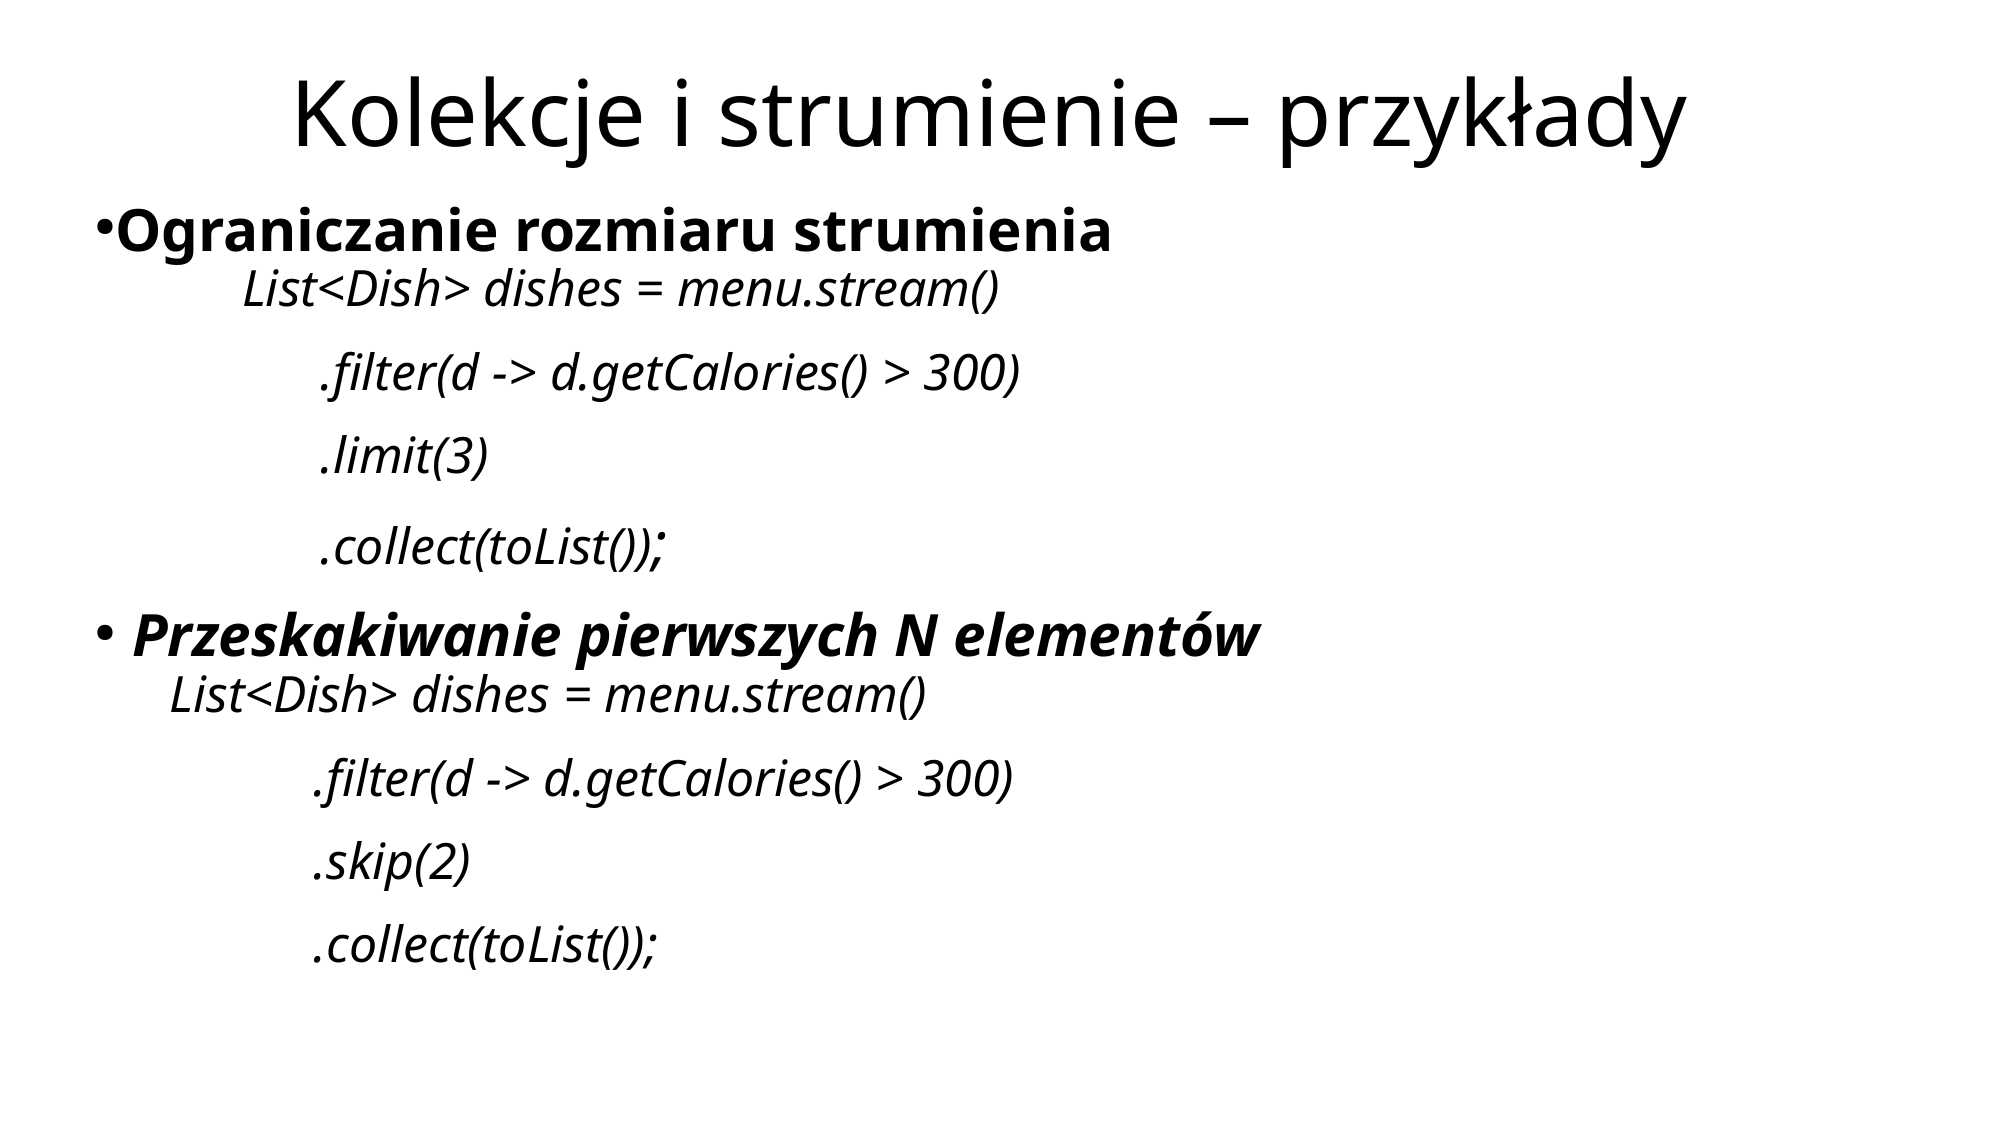

# Kolekcje i strumienie – przykłady
Ograniczanie rozmiaru strumienia
		List<Dish> dishes = menu.stream()
 .filter(d -> d.getCalories() > 300)
 .limit(3)
 .collect(toList());
Przeskakiwanie pierwszych N elementów
List<Dish> dishes = menu.stream()
 .filter(d -> d.getCalories() > 300)
 .skip(2)
 .collect(toList());